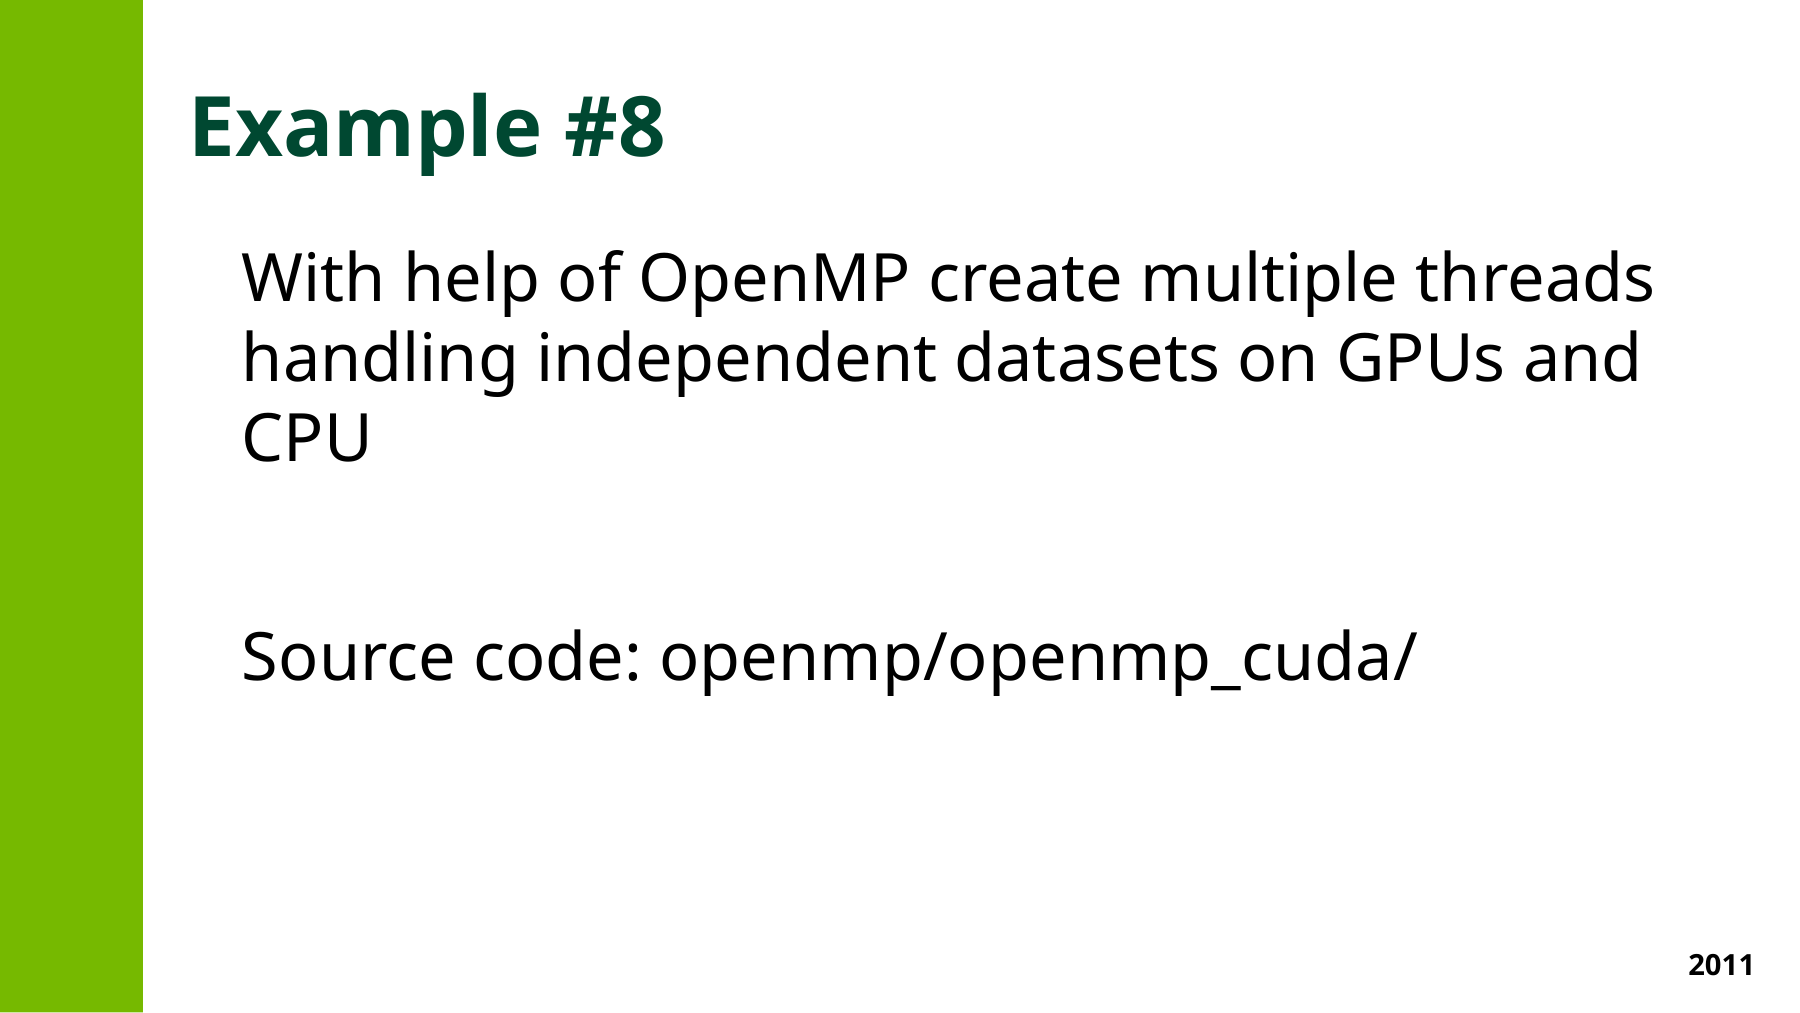

Example #8
# With help of OpenMP create multiple threads handling independent datasets on GPUs and CPU
Source code: openmp/openmp_cuda/